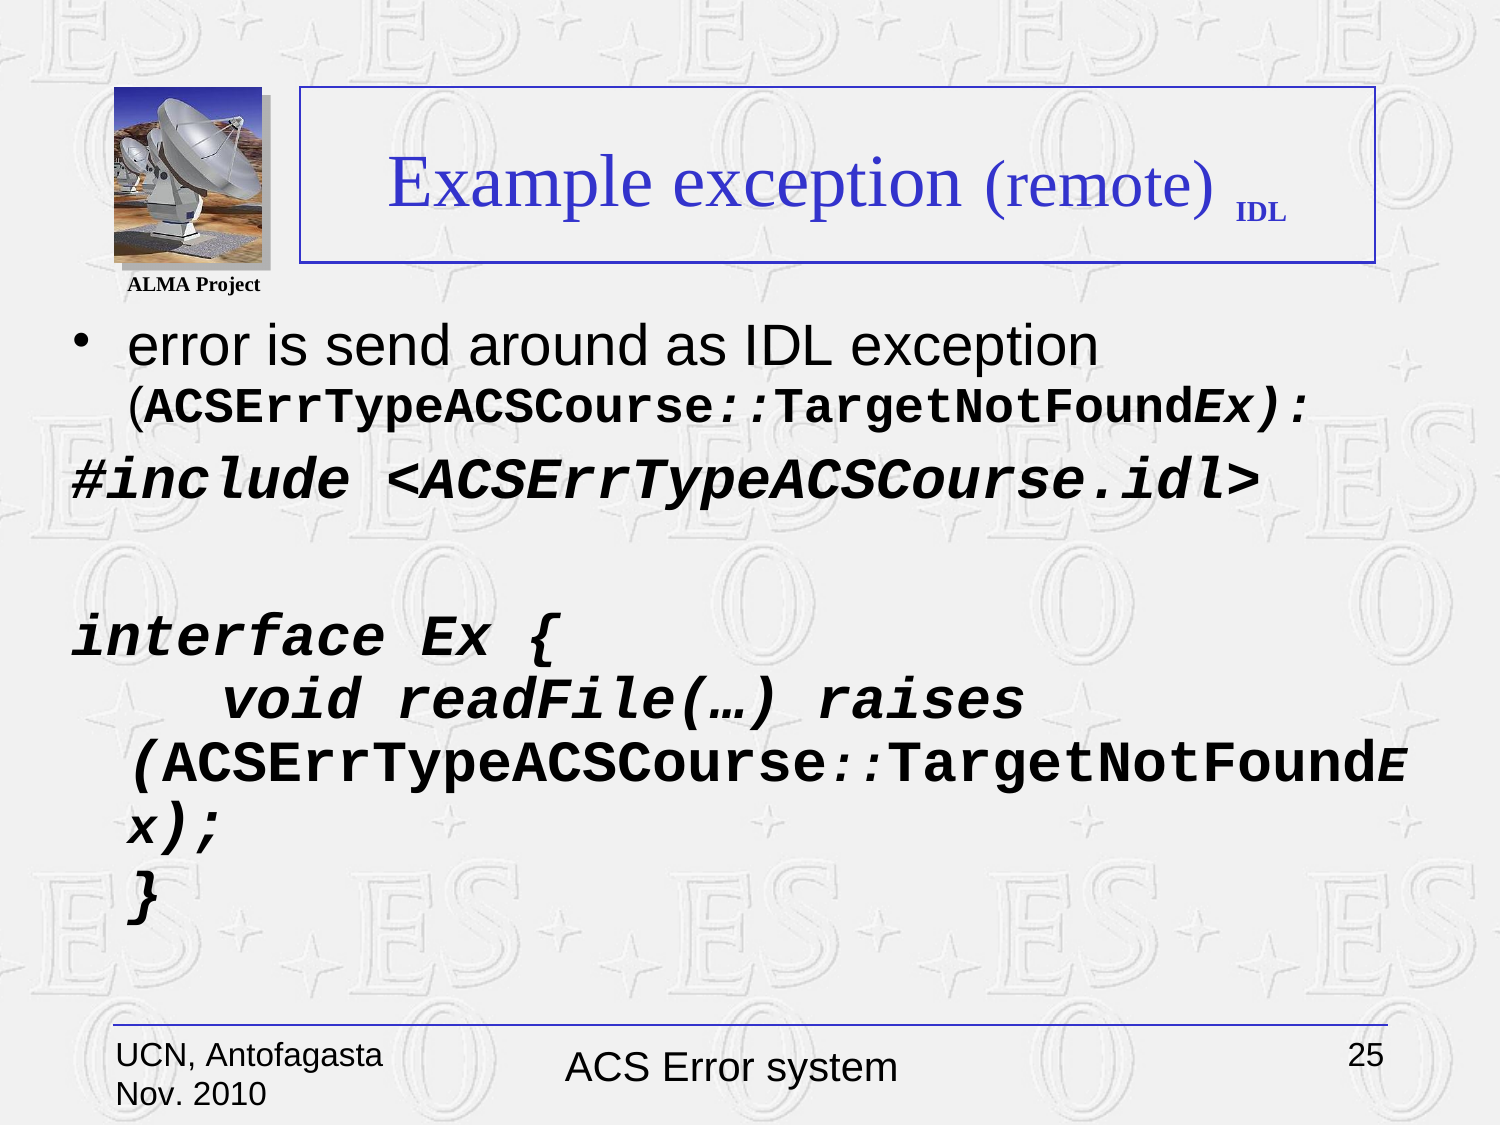

# Example exception (remote) IDL
error is send around as IDL exception (ACSErrTypeACSCourse::TargetNotFoundEx):
#include <ACSErrTypeACSCourse.idl>
interface Ex {
	void readFile(…) raises 		(ACSErrTypeACSCourse::TargetNotFoundEx);
}
25